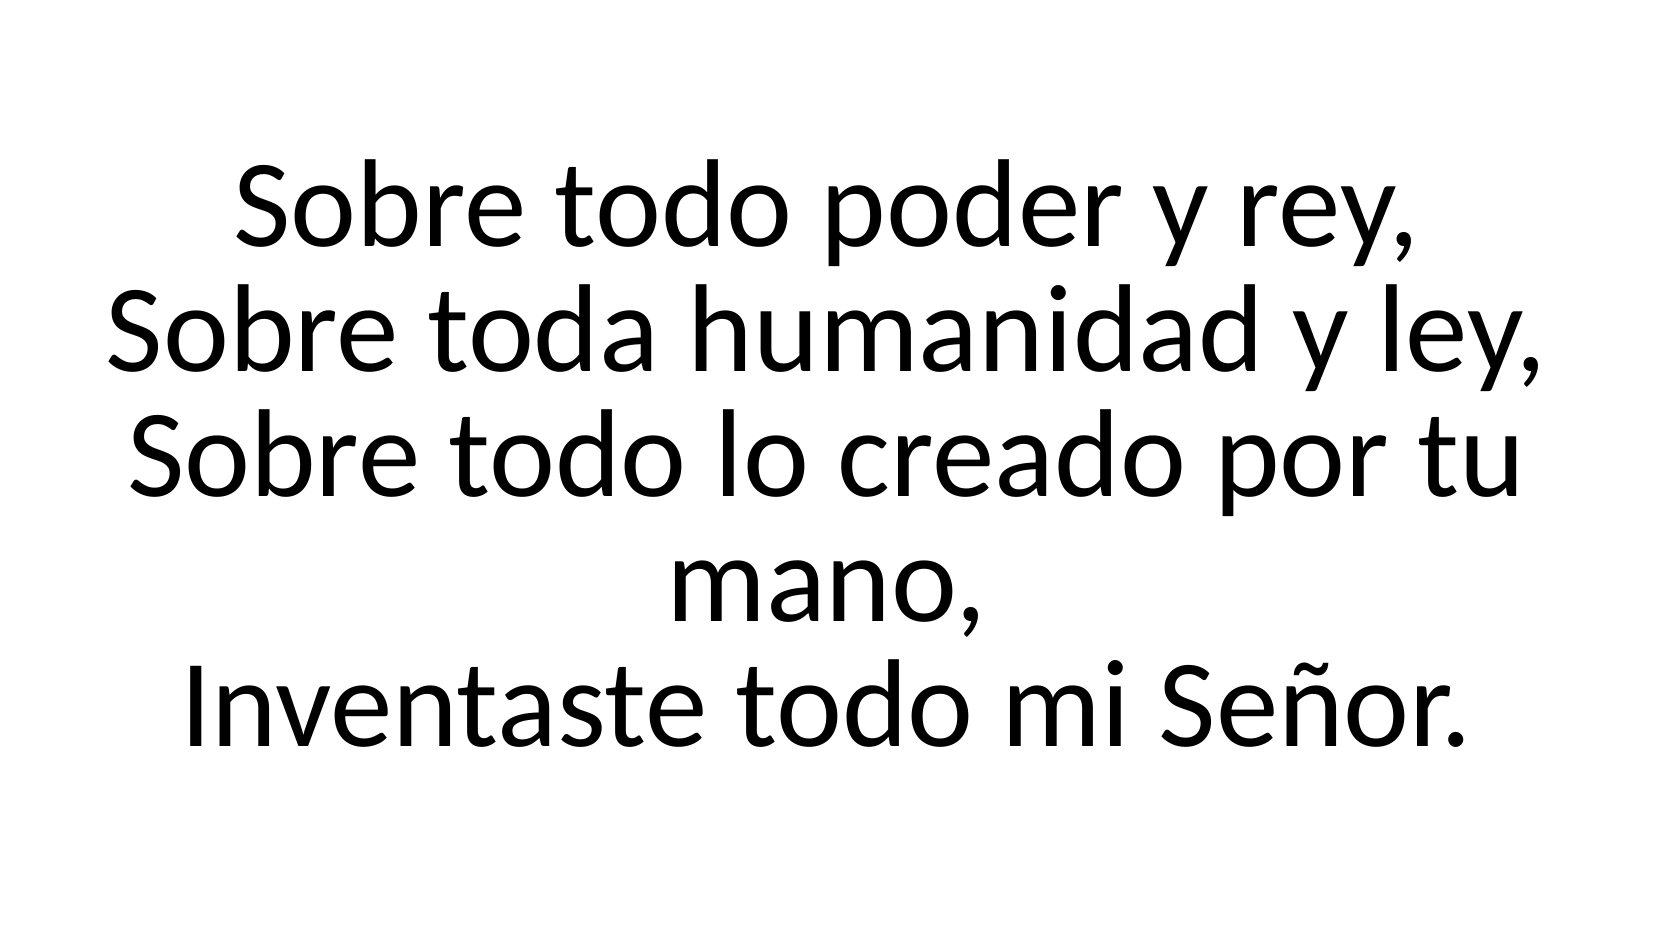

# Sobre todo poder y rey, Sobre toda humanidad y ley, Sobre todo lo creado por tu mano, Inventaste todo mi Señor.